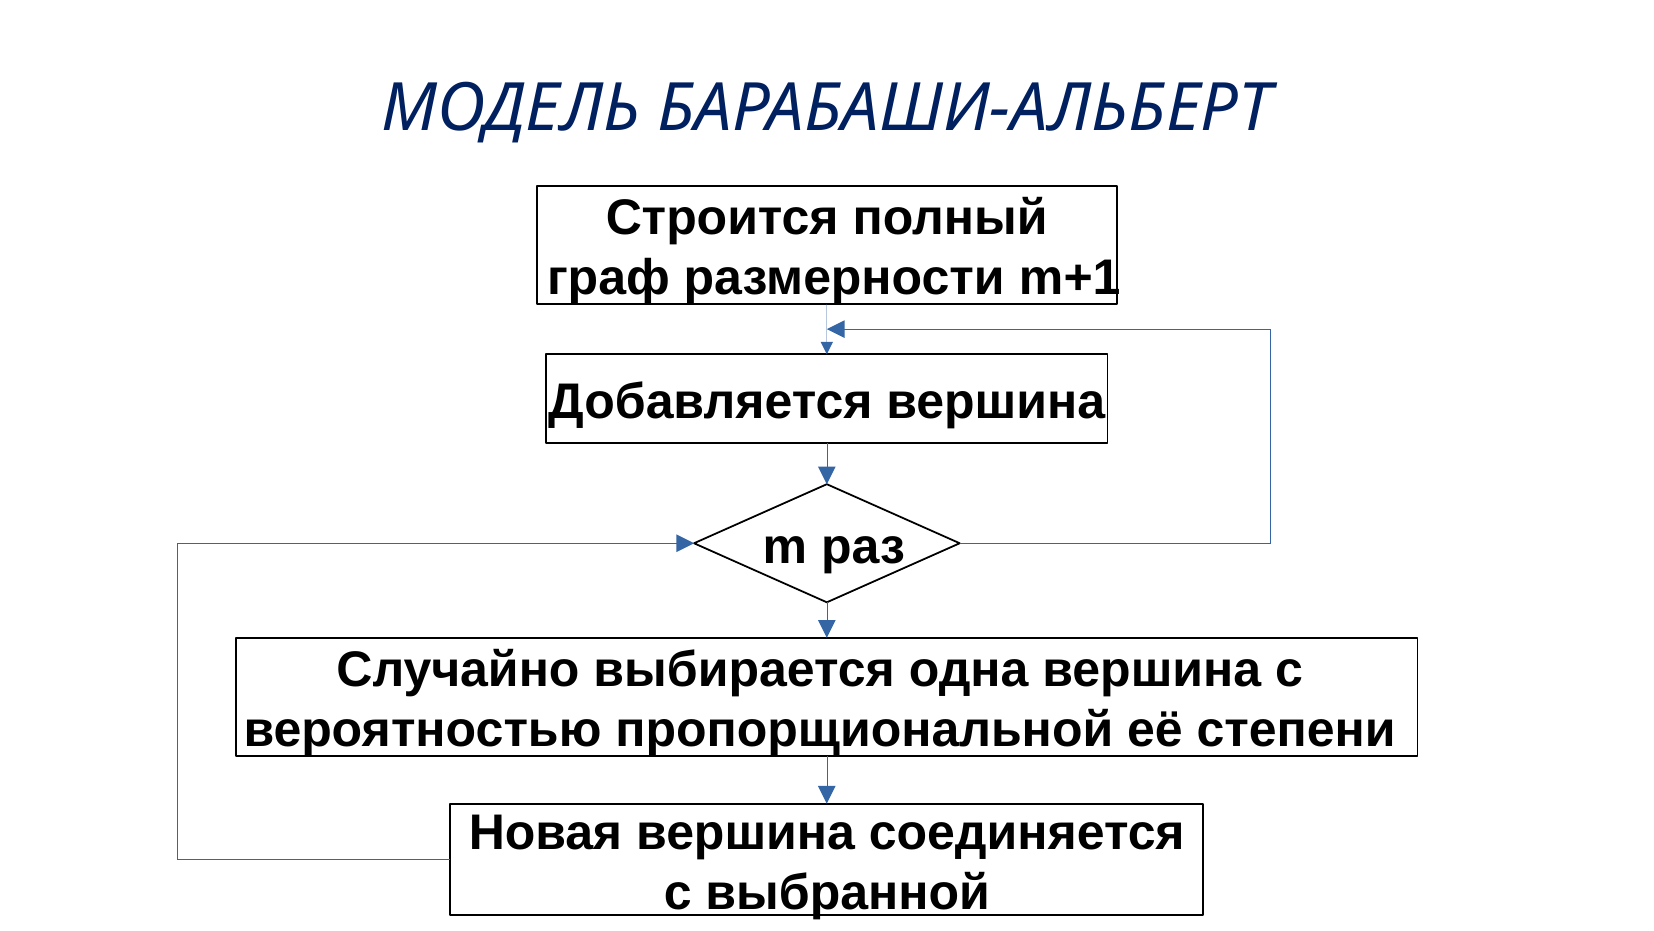

МОДЕЛЬ БАРАБАШИ-АЛЬБЕРТ
Строится полный
 граф размерности m+1
Добавляется вершина
 m раз
Случайно выбирается одна вершина с
вероятностью пропорщиональной её степени
Новая вершина соединяется
с выбранной